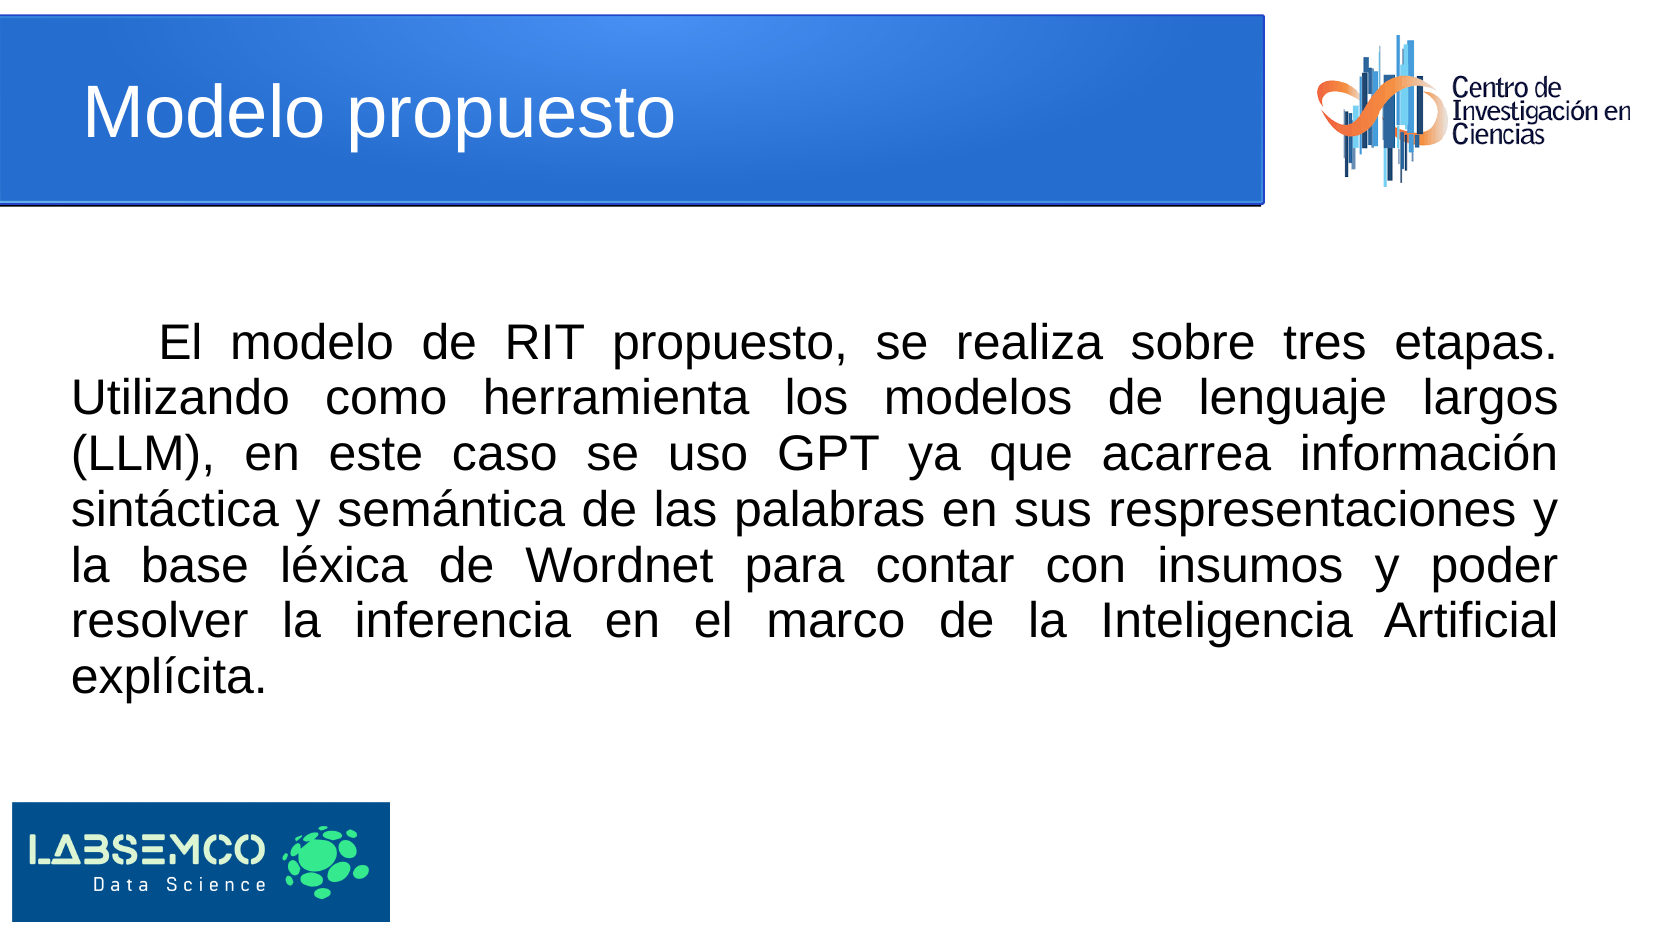

Modelo propuesto
# El modelo de RIT propuesto, se realiza sobre tres etapas. Utilizando como herramienta los modelos de lenguaje largos (LLM), en este caso se uso GPT ya que acarrea información sintáctica y semántica de las palabras en sus respresentaciones y la base léxica de Wordnet para contar con insumos y poder resolver la inferencia en el marco de la Inteligencia Artificial explícita.